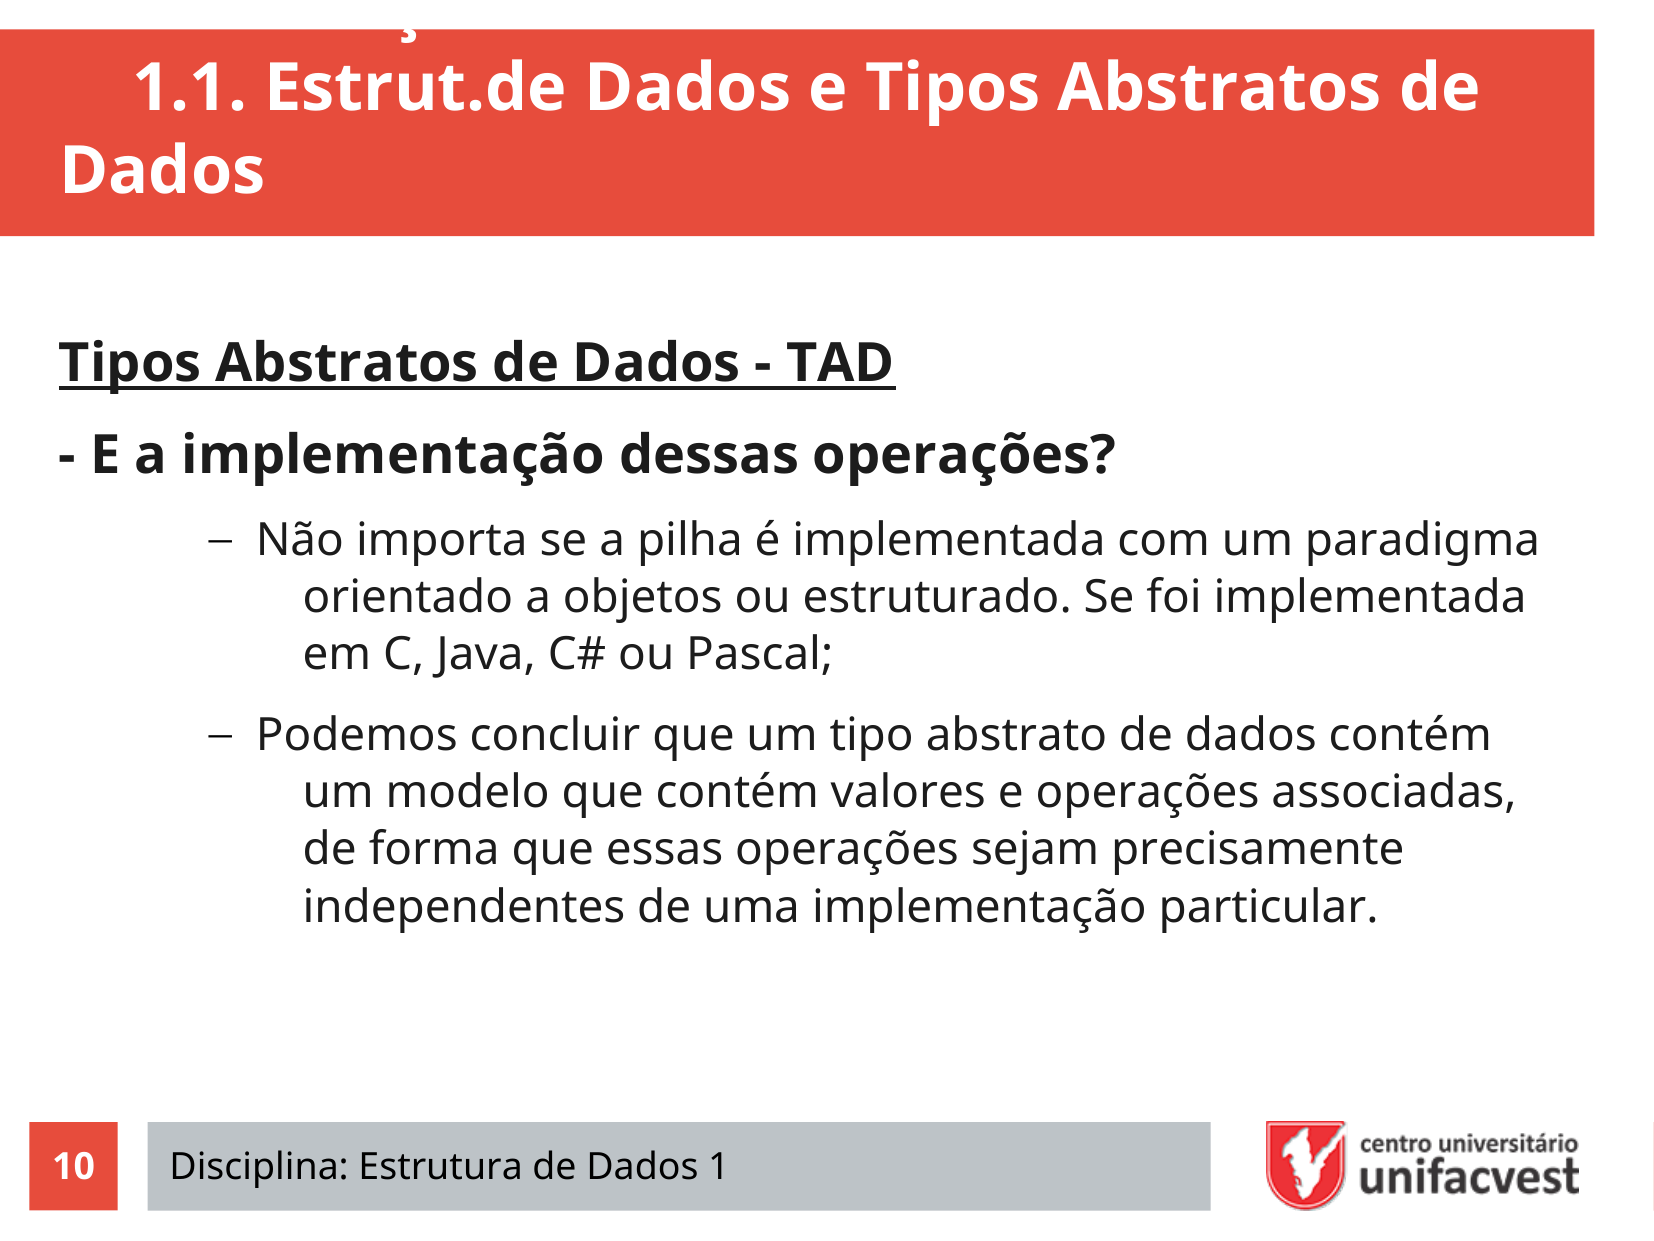

# 1. Introdução 1.1. Estrut.de Dados e Tipos Abstratos de Dados
Tipos Abstratos de Dados - TAD
- E a implementação dessas operações?
Não importa se a pilha é implementada com um paradigma orientado a objetos ou estruturado. Se foi implementada em C, Java, C# ou Pascal;
Podemos concluir que um tipo abstrato de dados contém um modelo que contém valores e operações associadas, de forma que essas operações sejam precisamente independentes de uma implementação particular.
10
Disciplina: Estrutura de Dados 1